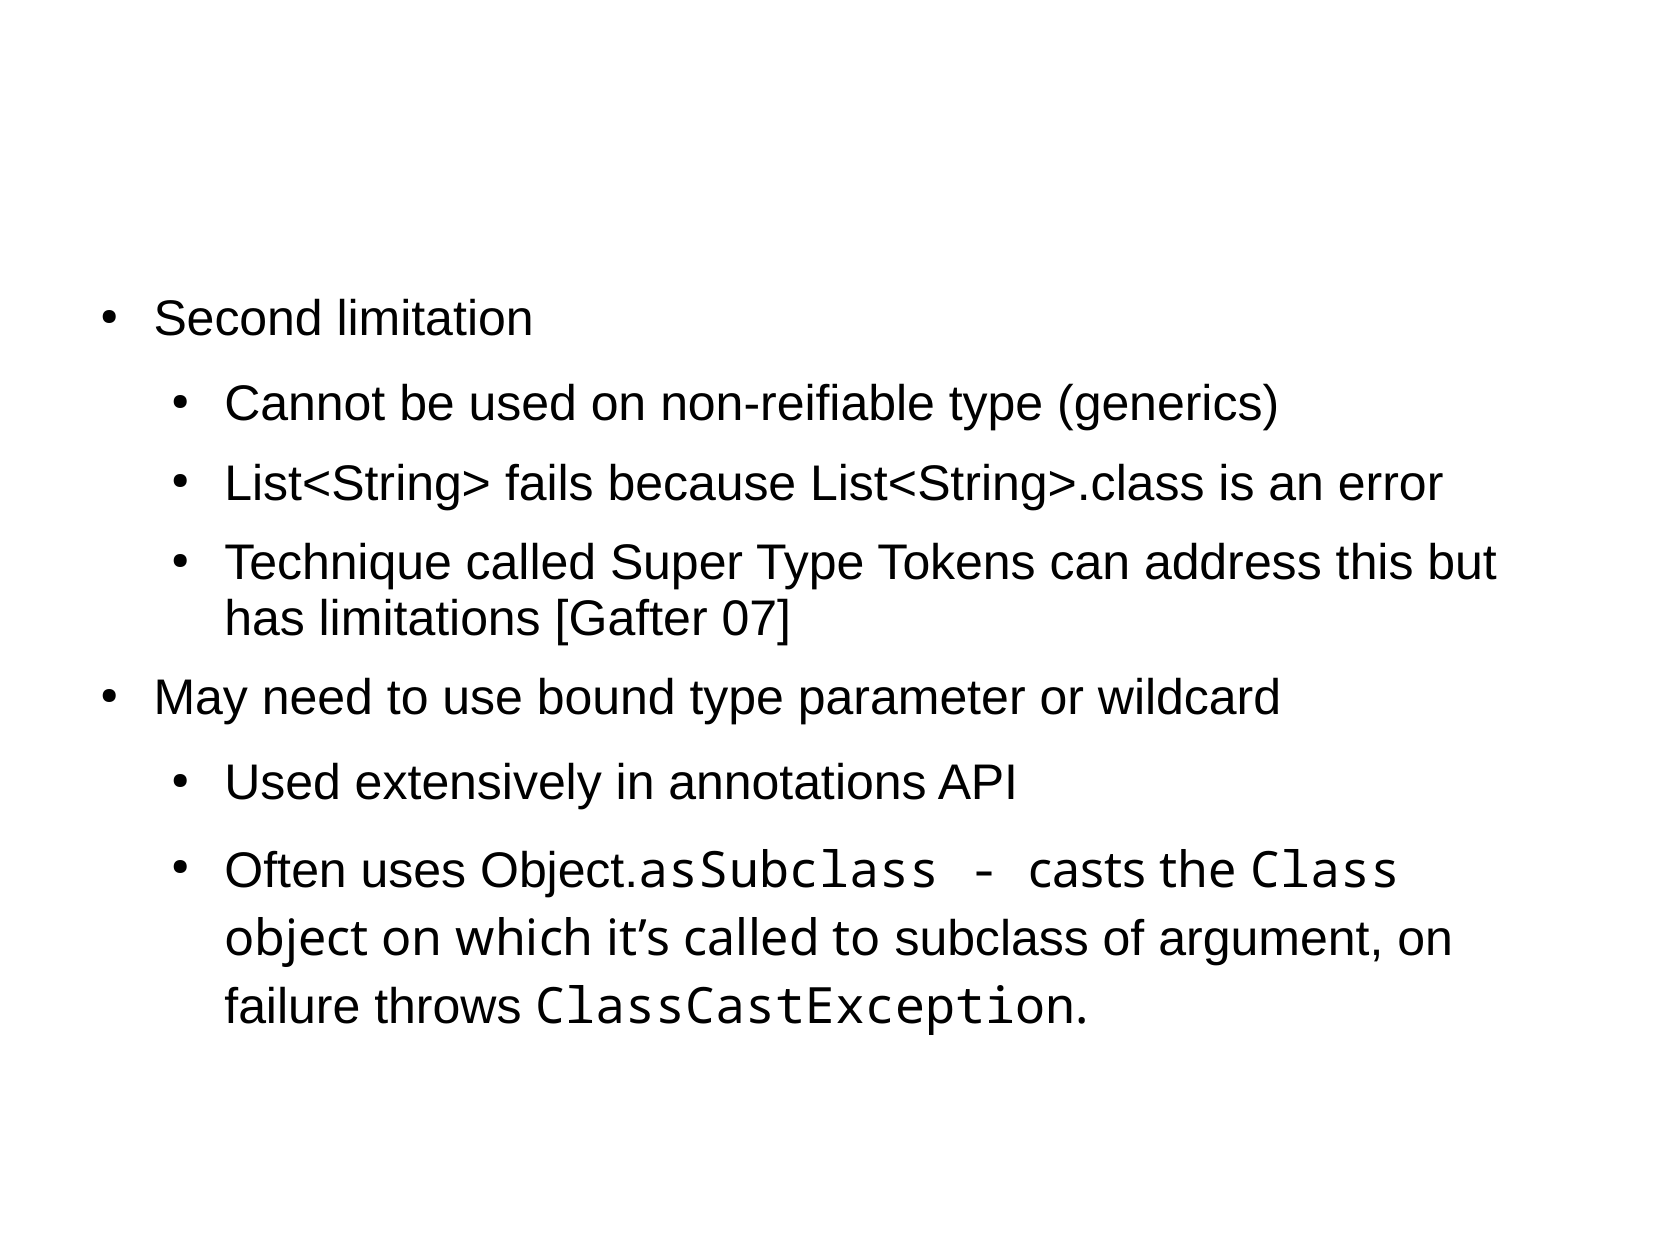

#
Second limitation
Cannot be used on non-reifiable type (generics)
List<String> fails because List<String>.class is an error
Technique called Super Type Tokens can address this but has limitations [Gafter 07]
May need to use bound type parameter or wildcard
Used extensively in annotations API
Often uses Object.asSubclass - casts the Class object on which it’s called to subclass of argument, on failure throws ClassCastException.